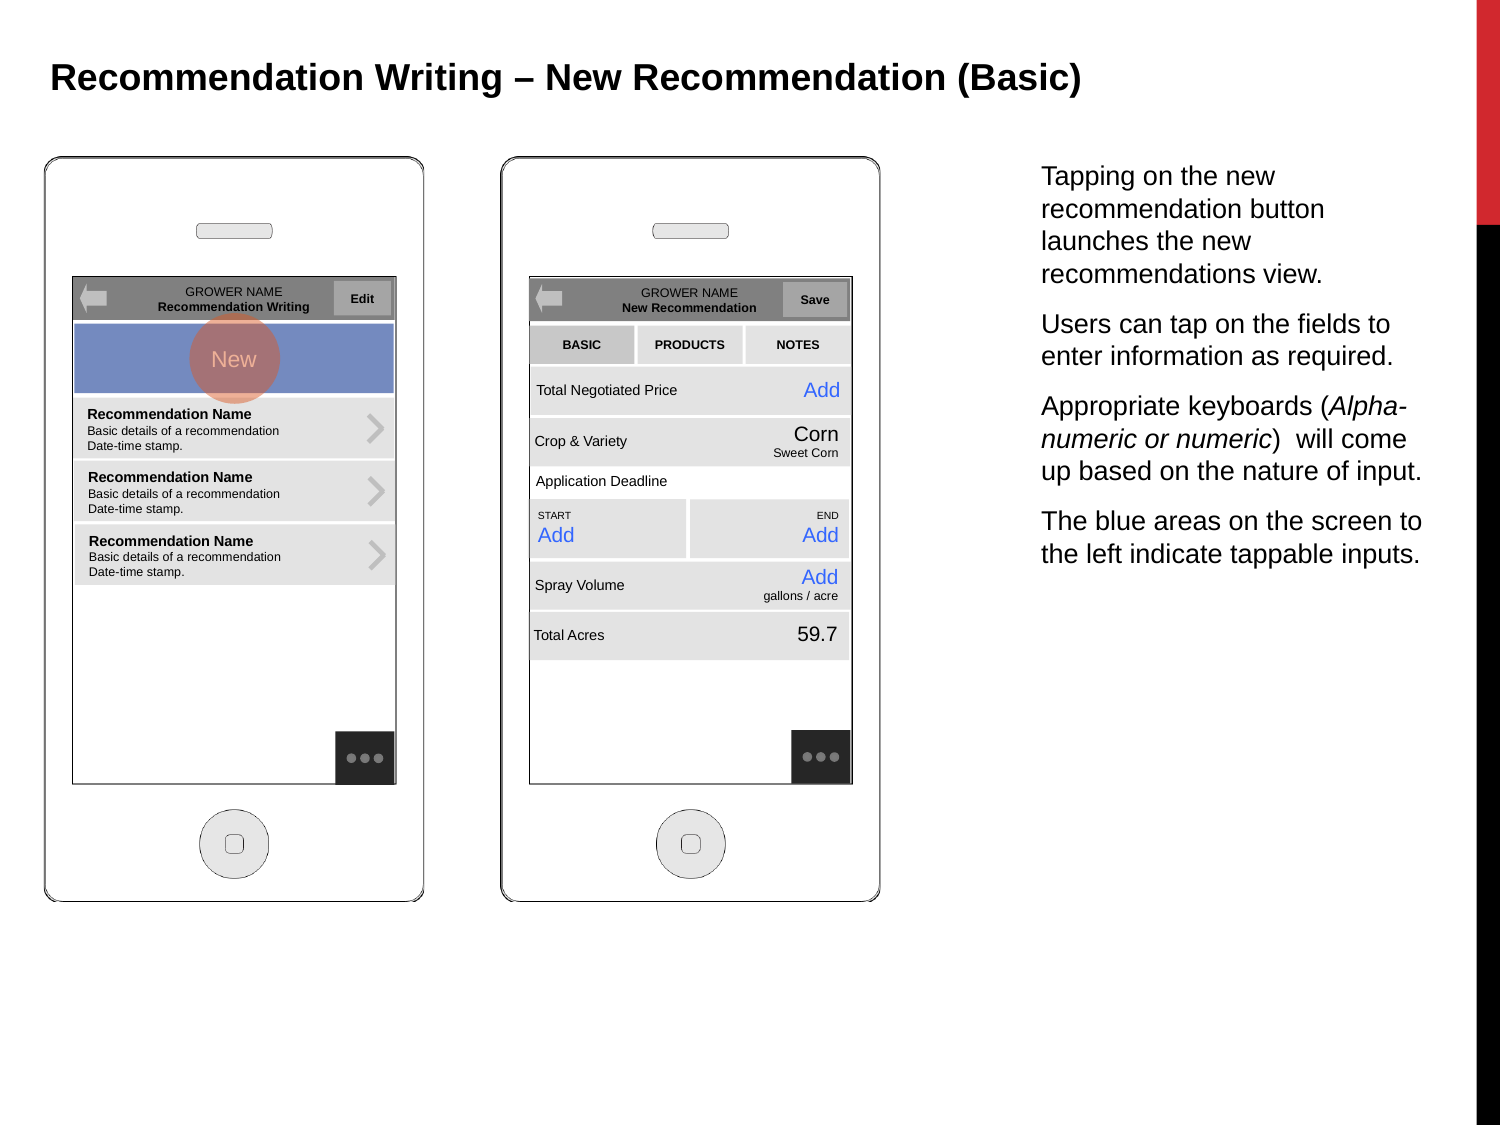

Recommendation Writing – New Recommendation (Basic)
Tapping on the new recommendation button launches the new recommendations view.
Users can tap on the fields to enter information as required.
Appropriate keyboards (Alpha-numeric or numeric) will come up based on the nature of input.
The blue areas on the screen to the left indicate tappable inputs.
GROWER NAME
Recommendation Writing
Edit
New
Recommendation Name
Basic details of a recommendation
Date-time stamp.
Recommendation Name
Basic details of a recommendation
Date-time stamp.
Recommendation Name
Basic details of a recommendation
Date-time stamp.
GROWER NAME
New Recommendation
Save
BASIC
PRODUCTS
NOTES
Total Negotiated Price
Add
Corn
Sweet Corn
Crop & Variety
Application Deadline
START
Add
END
Add
Add
gallons / acre
Spray Volume
Total Acres
59.7